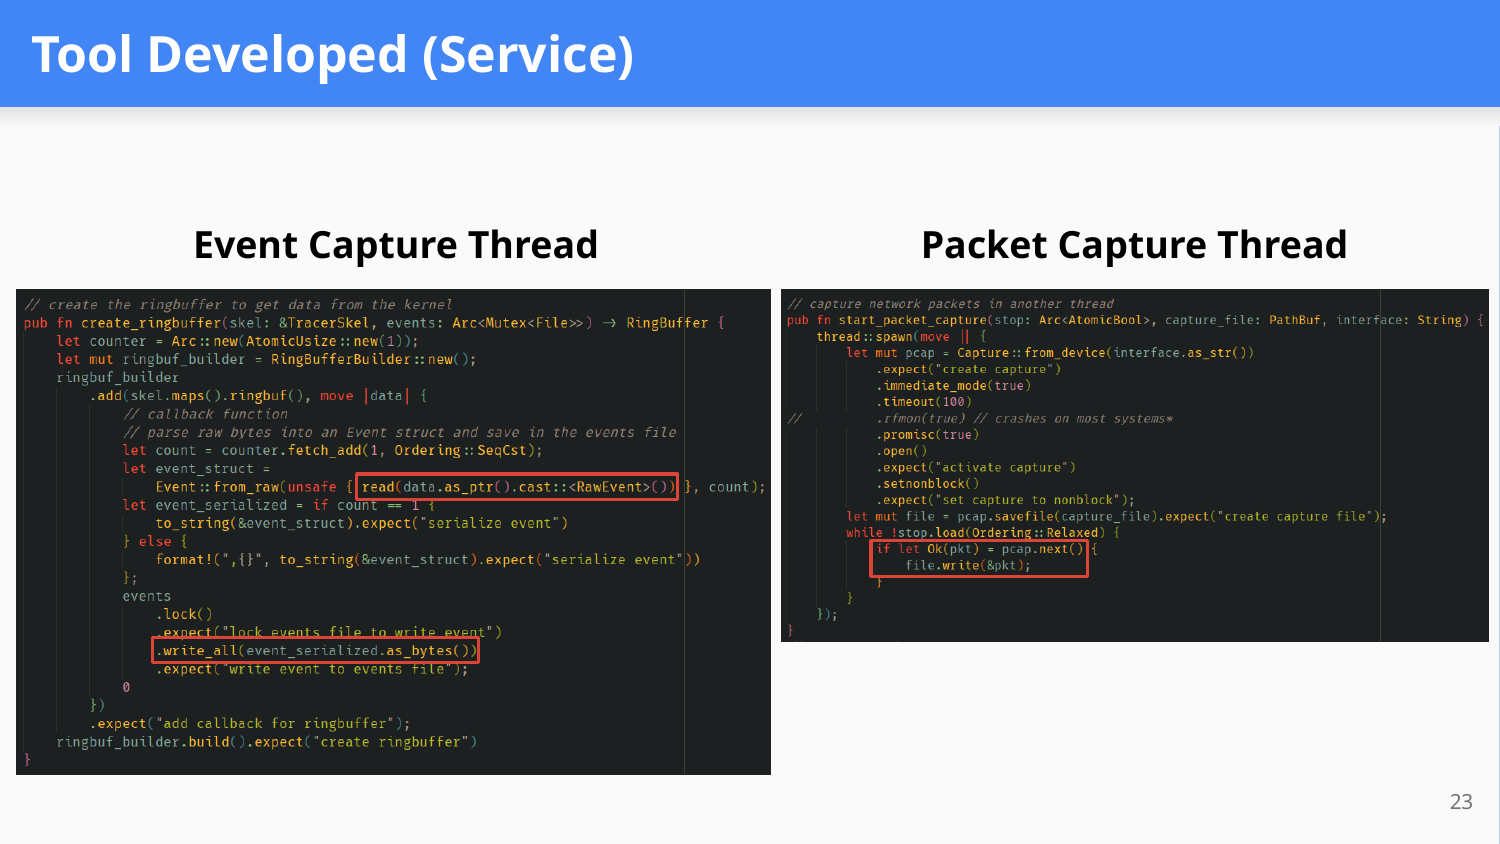

# Tool Developed (Service)
Event Capture Thread
Packet Capture Thread